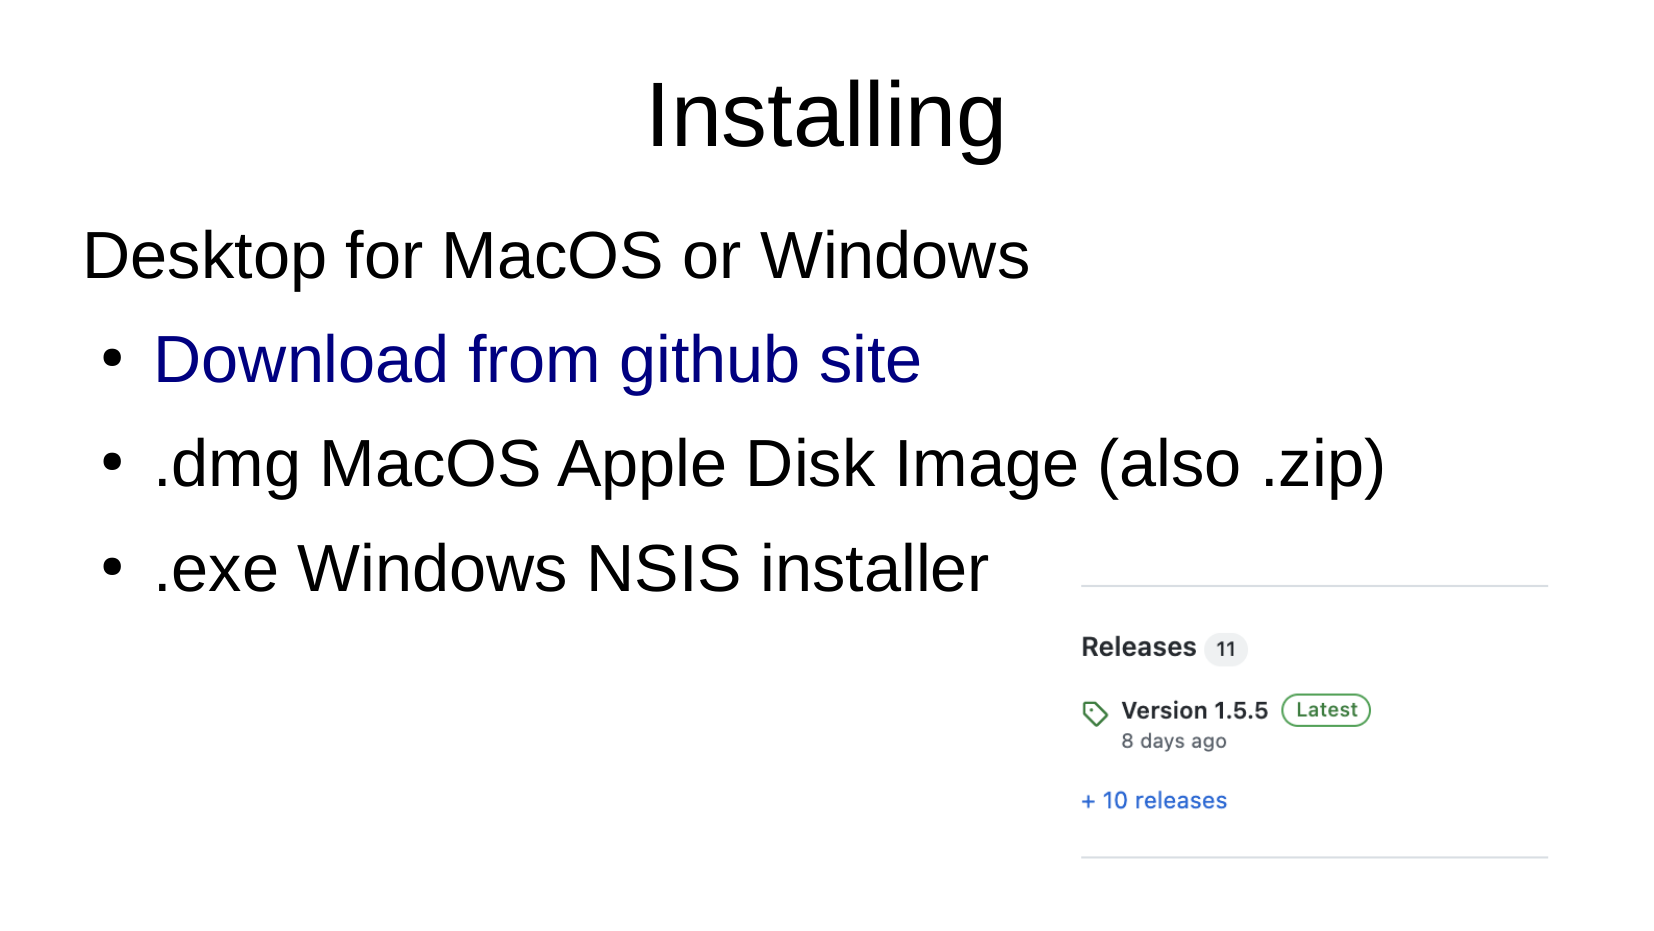

# Installing
Desktop for MacOS or Windows
Download from github site
.dmg MacOS Apple Disk Image (also .zip)
.exe Windows NSIS installer